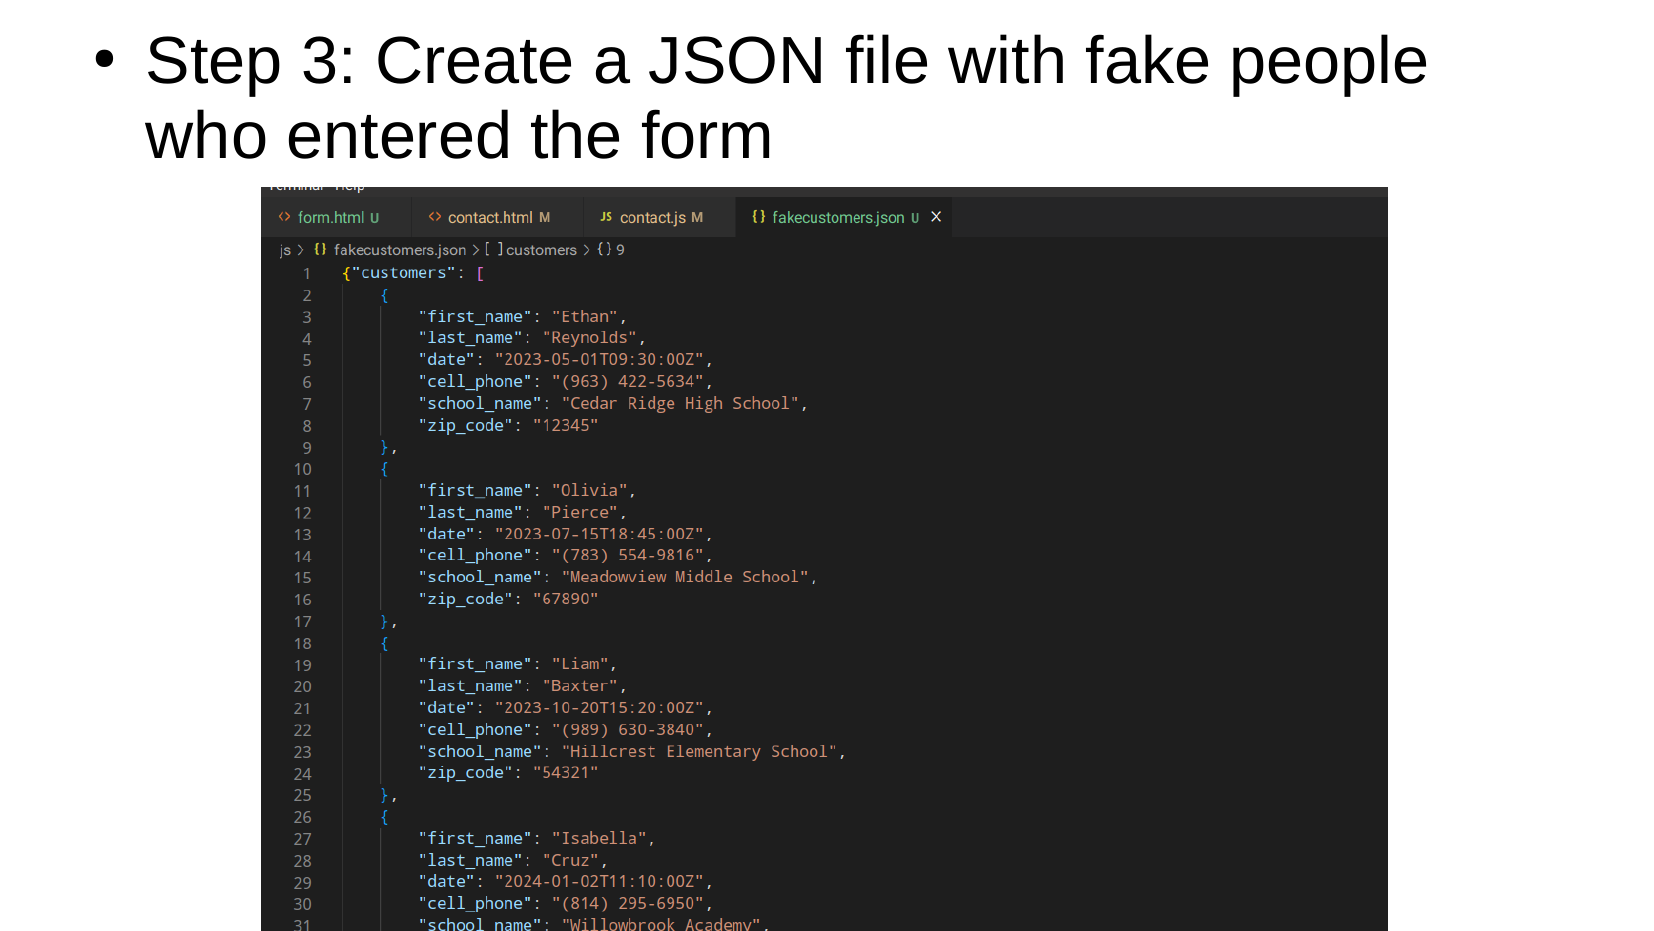

# Step 3: Create a JSON file with fake people who entered the form